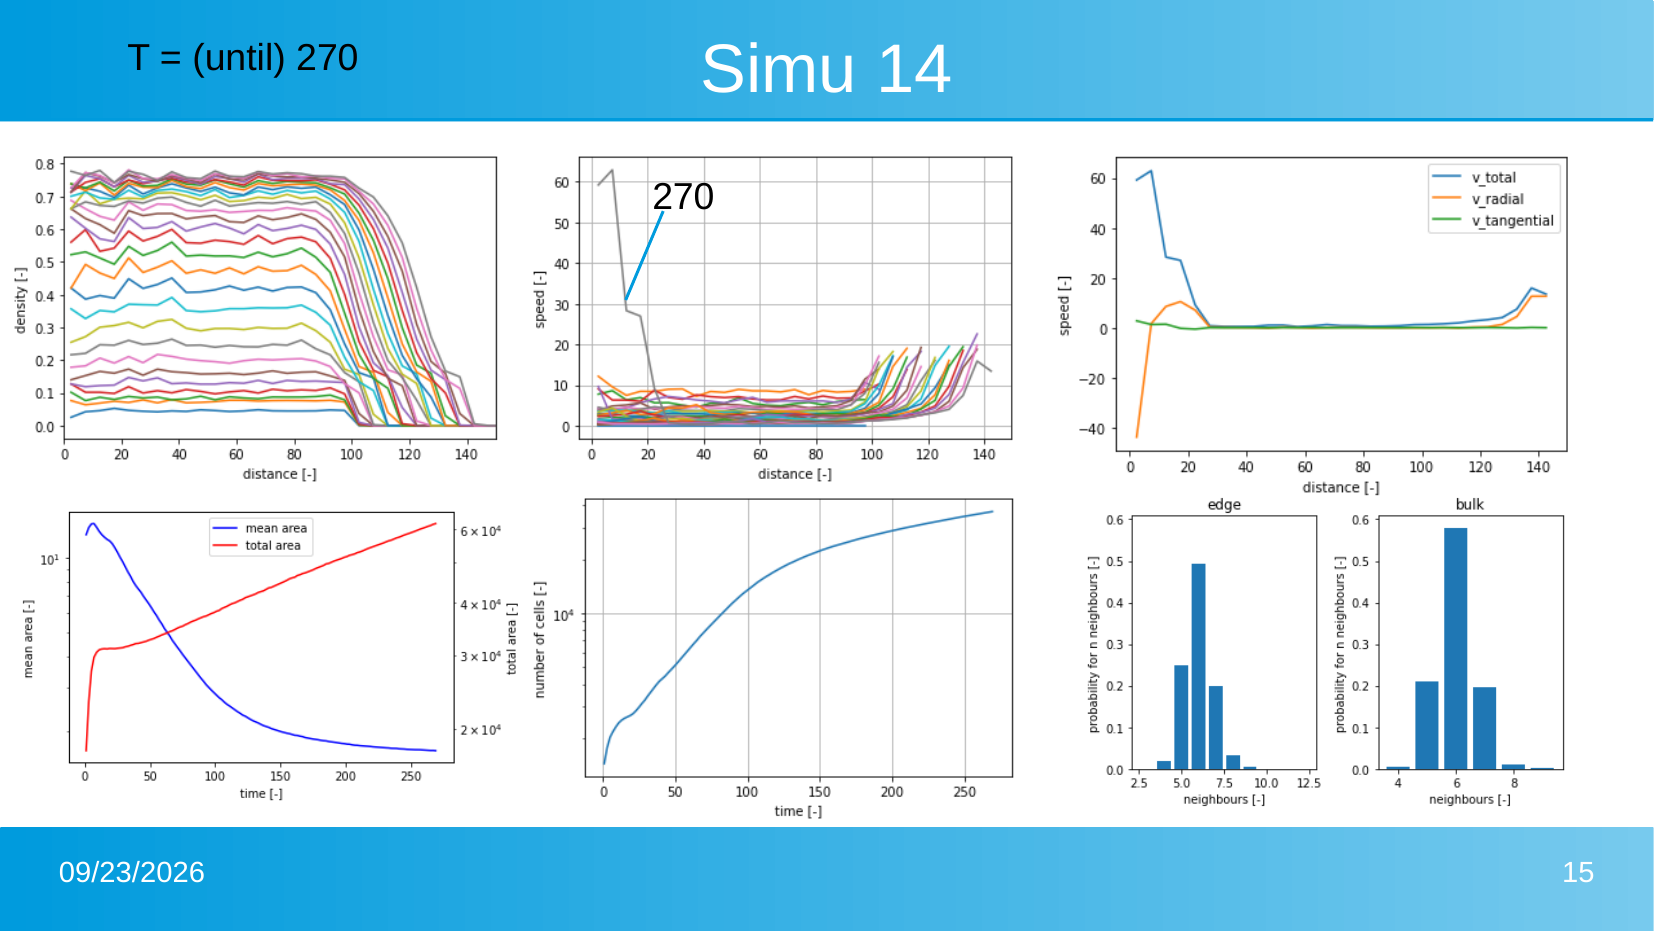

# Simu 14
T = (until) 270
270
15